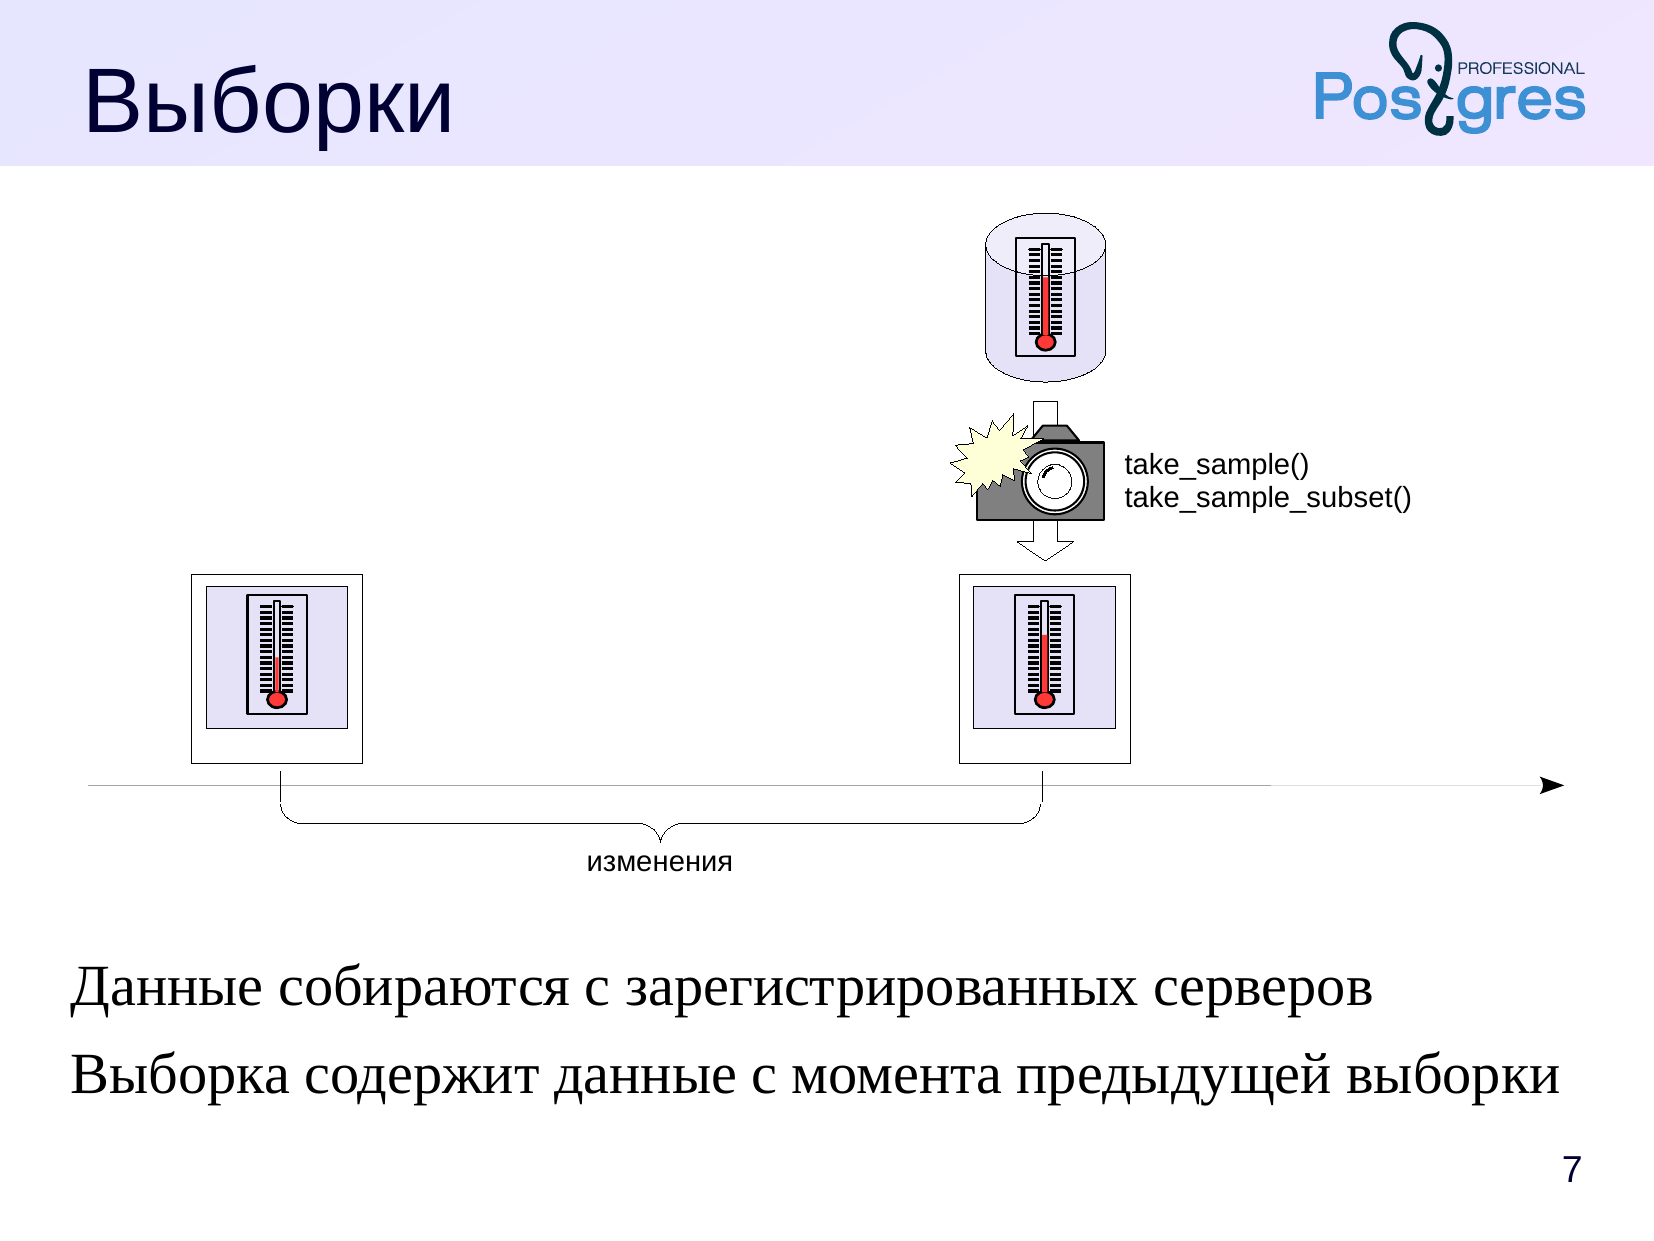

# Выборки
take_sample()
take_sample_subset()
изменения
Данные собираются с зарегистрированных серверов
Выборка содержит данные с момента предыдущей выборки